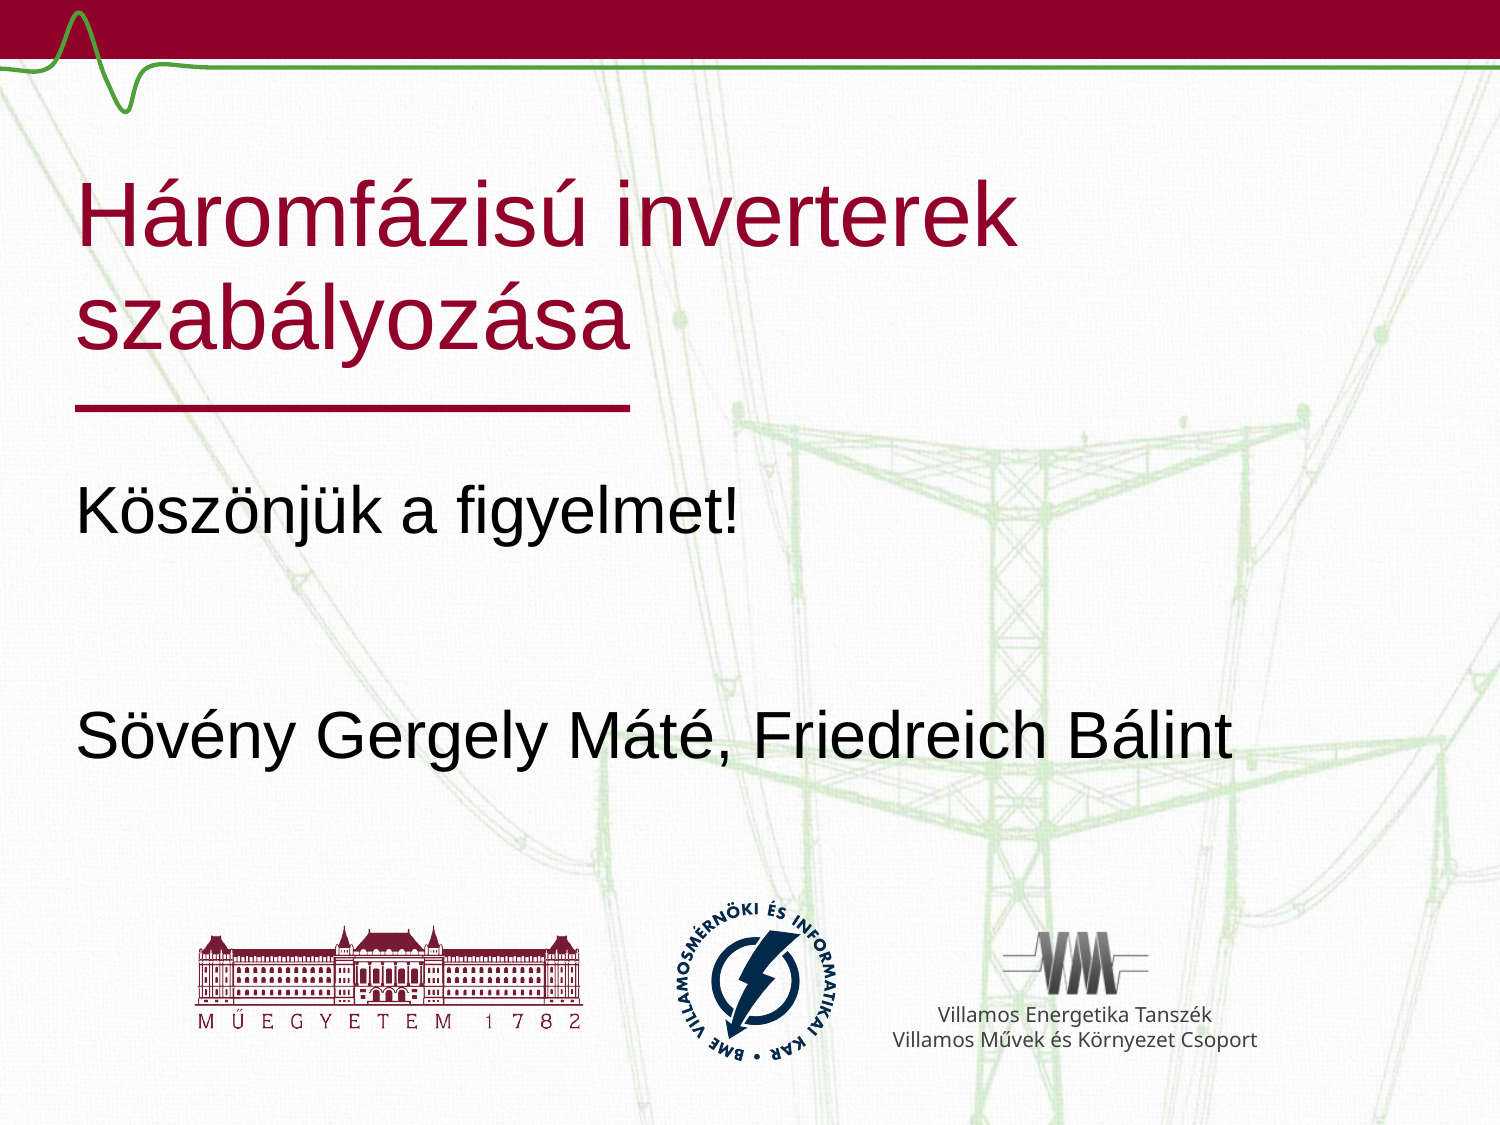

# Háromfázisú inverterek szabályozása
Köszönjük a figyelmet!
Sövény Gergely Máté, Friedreich Bálint
Villamos Energetika Tanszék
Villamos Művek és Környezet Csoport